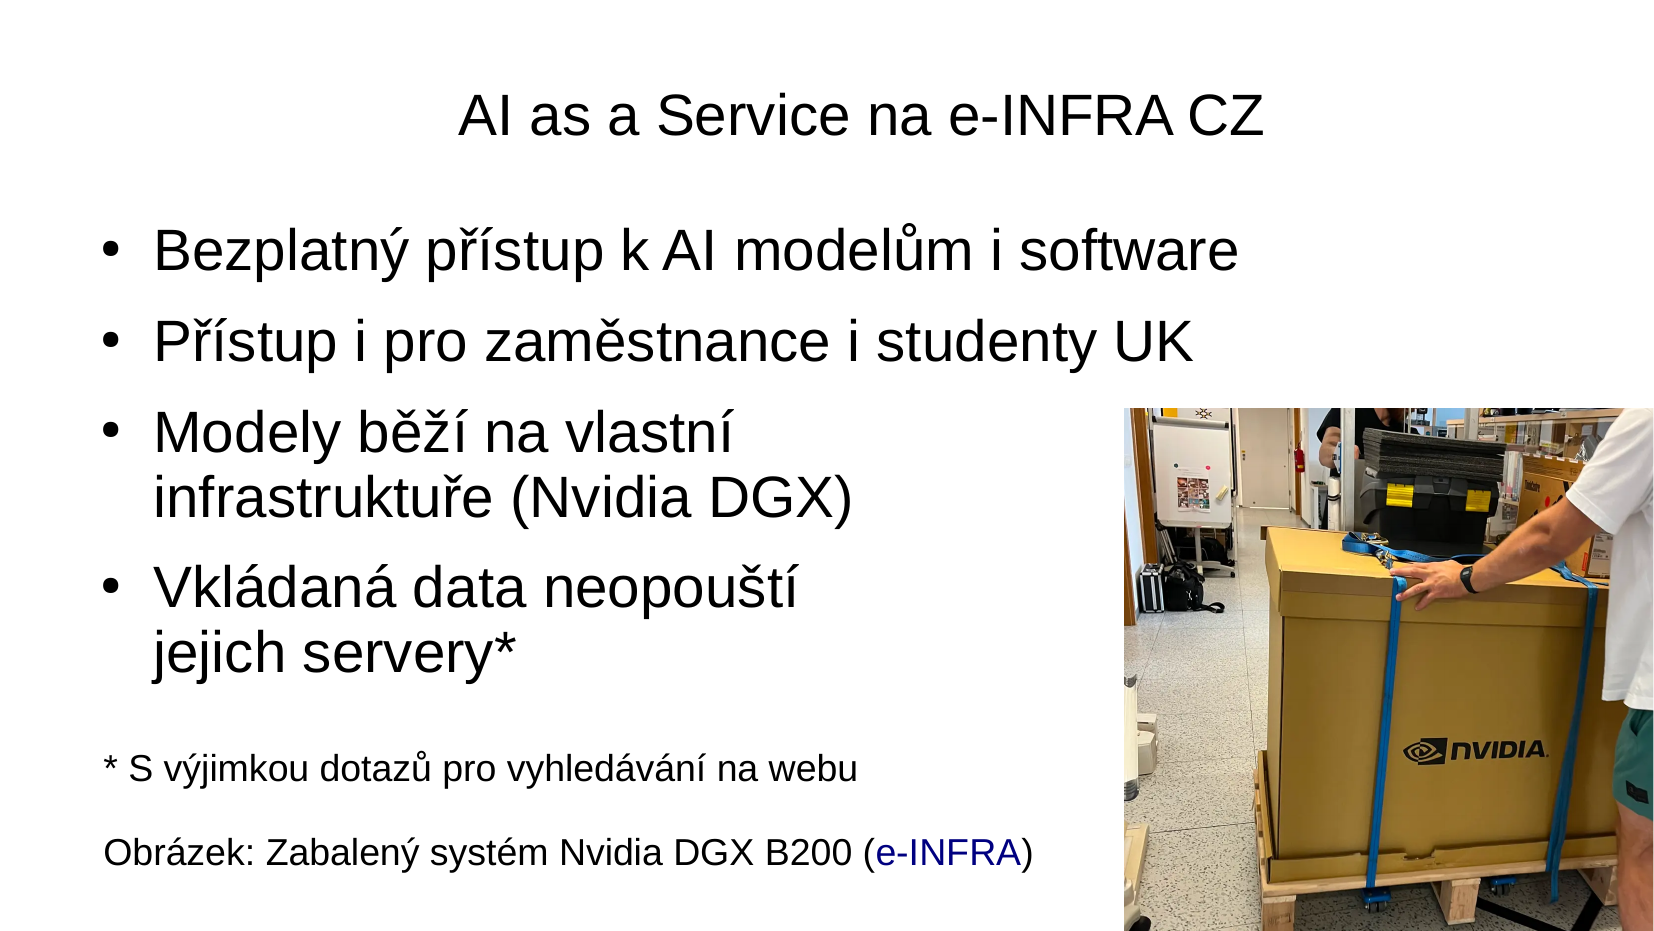

# AI as a Service na e-INFRA CZ
Bezplatný přístup k AI modelům i software
Přístup i pro zaměstnance i studenty UK
Modely běží na vlastní
infrastruktuře (Nvidia DGX)
Vkládaná data neopouští
jejich servery*
* S výjimkou dotazů pro vyhledávání na webu
Obrázek: Zabalený systém Nvidia DGX B200 (e-INFRA)